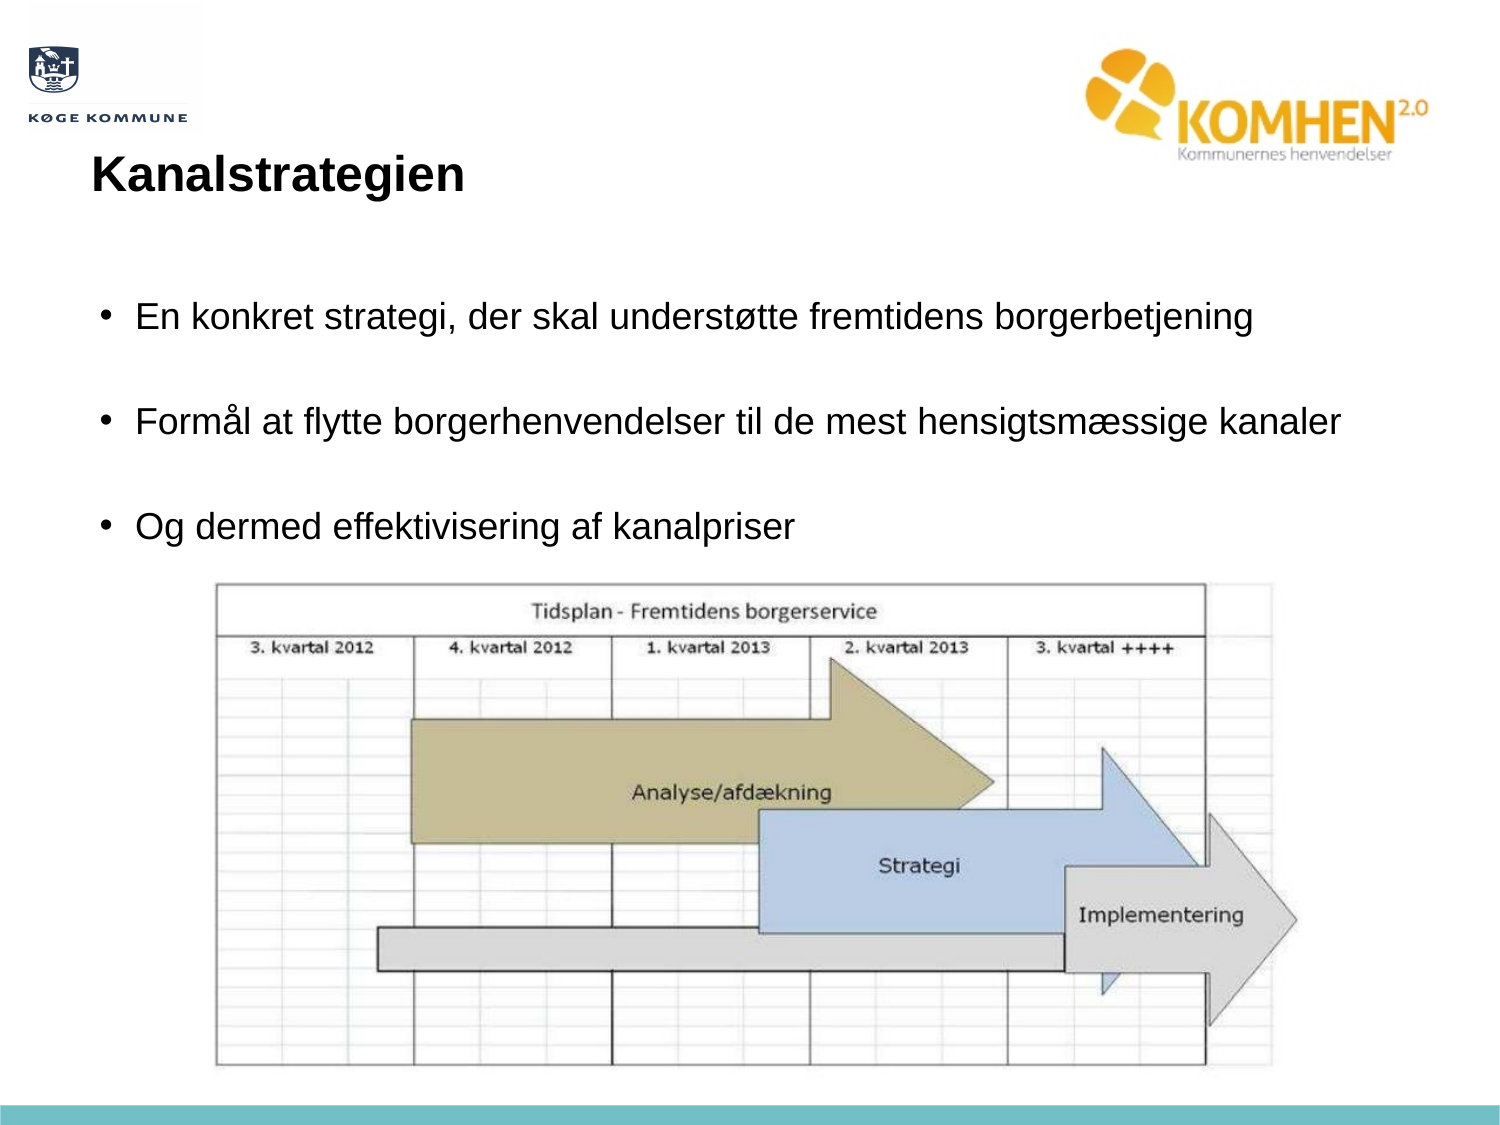

Kanalstrategien
En konkret strategi, der skal understøtte fremtidens borgerbetjening
Formål at flytte borgerhenvendelser til de mest hensigtsmæssige kanaler
Og dermed effektivisering af kanalpriser